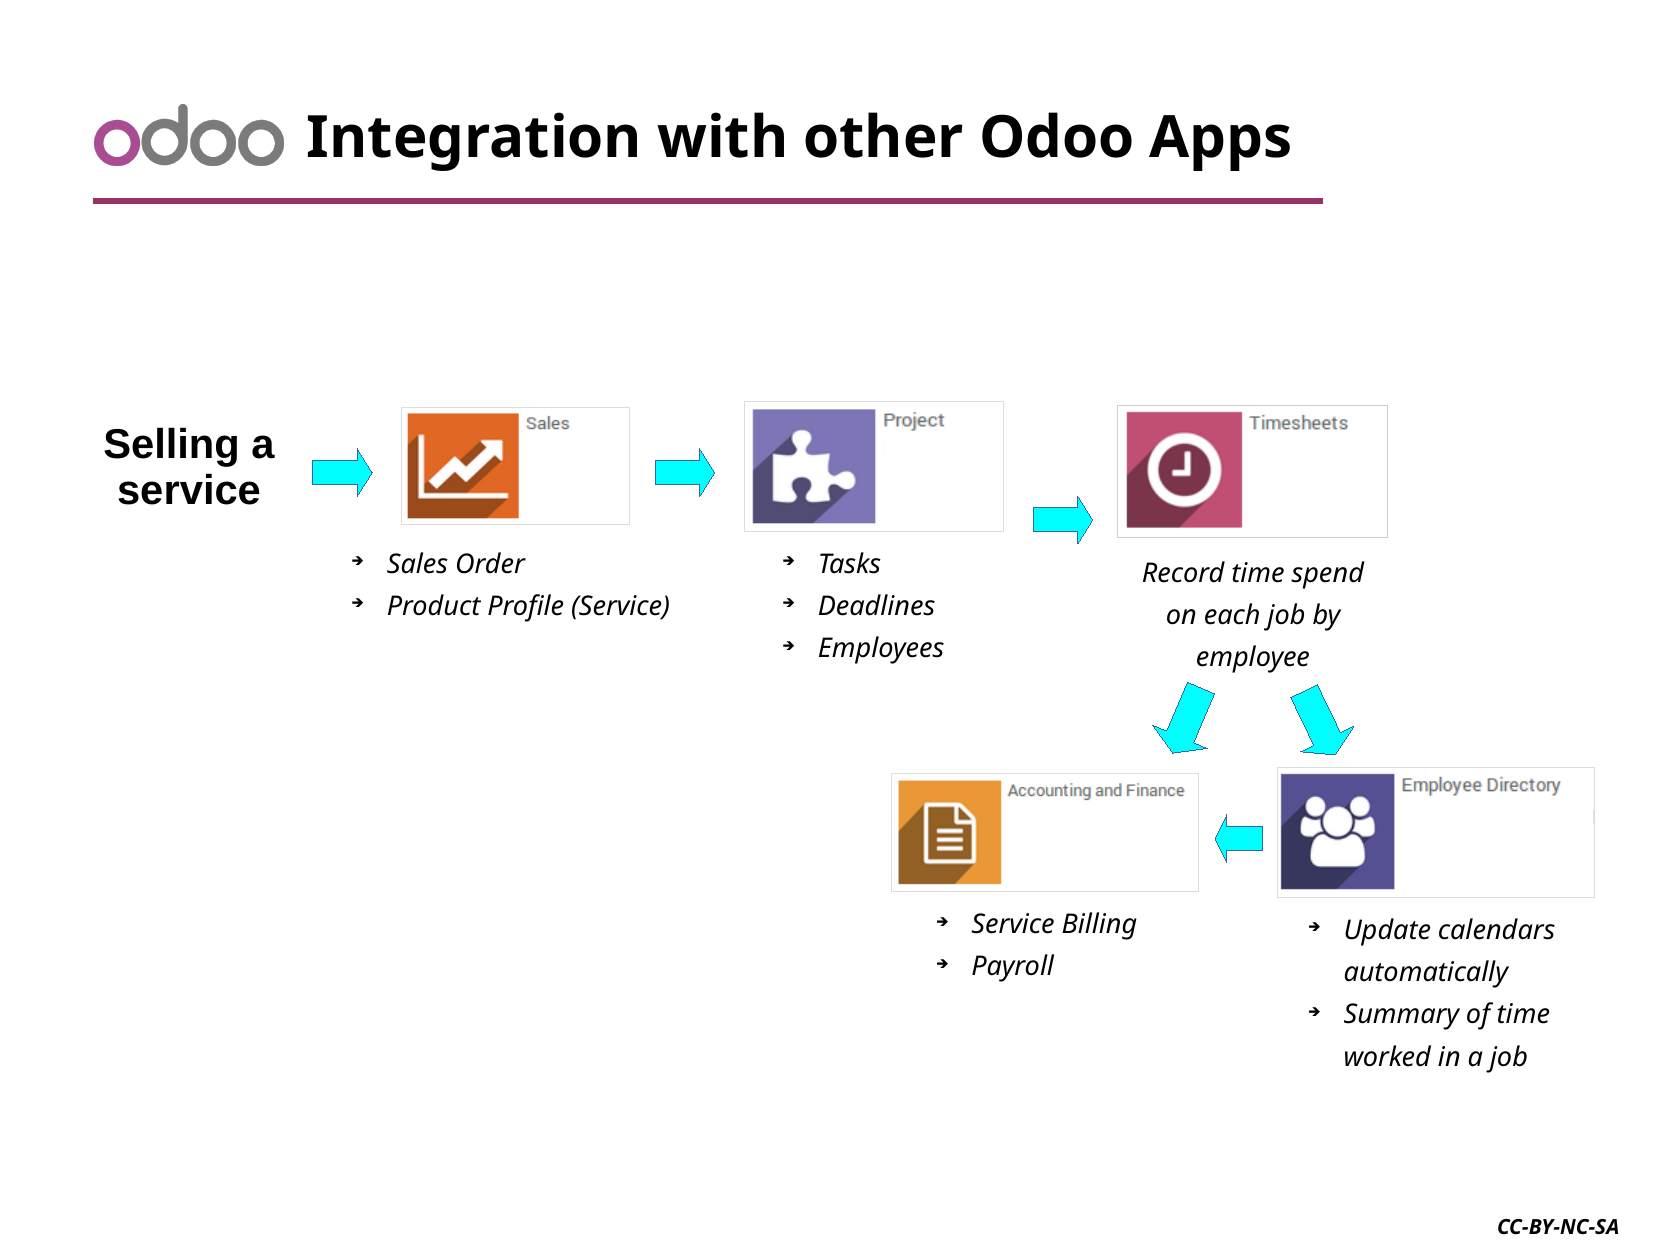

# Integration with other Odoo Apps
Selling a service
Sales Order
Product Profile (Service)
Tasks
Deadlines
Employees
Record time spend on each job by employee
Service Billing
Payroll
Update calendars automatically
Summary of time worked in a job
CC-BY-NC-SA